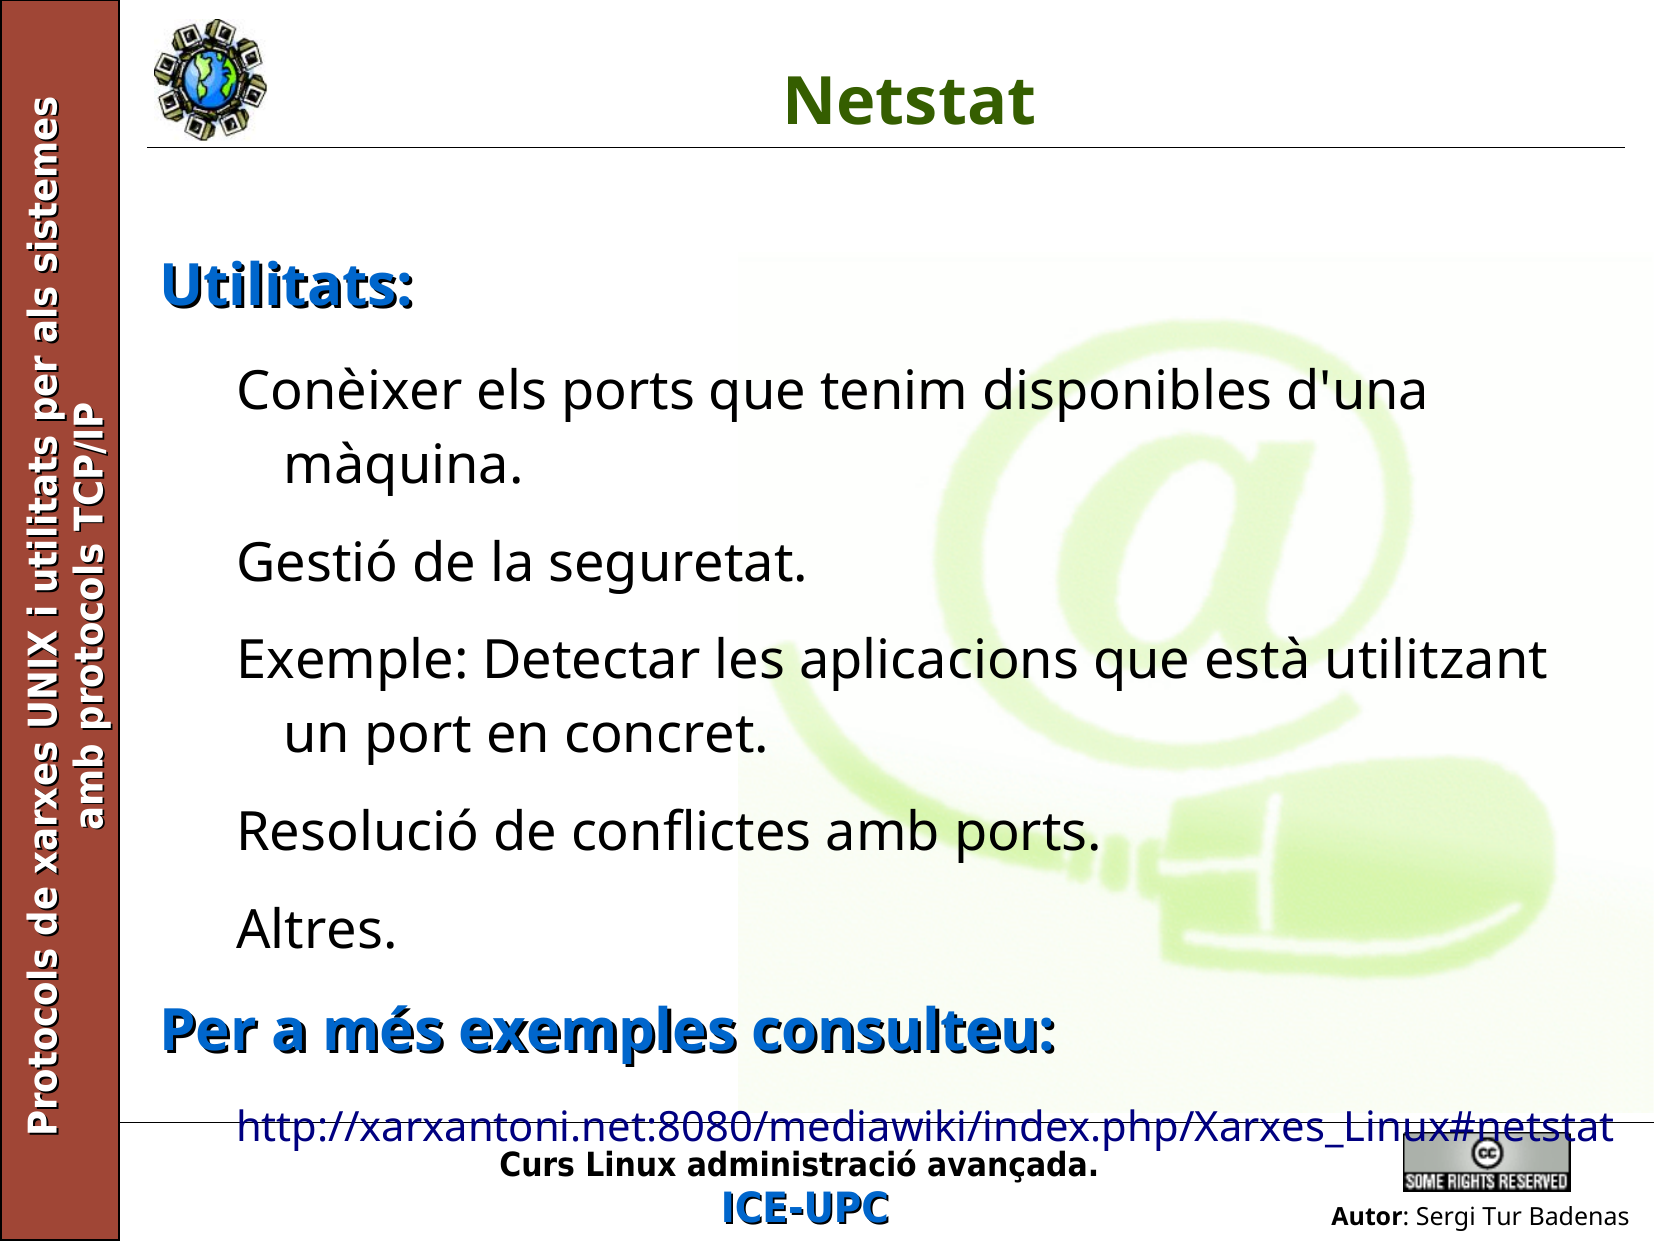

# Netstat
Utilitats:
Conèixer els ports que tenim disponibles d'una màquina.
Gestió de la seguretat.
Exemple: Detectar les aplicacions que està utilitzant un port en concret.
Resolució de conflictes amb ports.
Altres.
Per a més exemples consulteu:
http://xarxantoni.net:8080/mediawiki/index.php/Xarxes_Linux#netstat